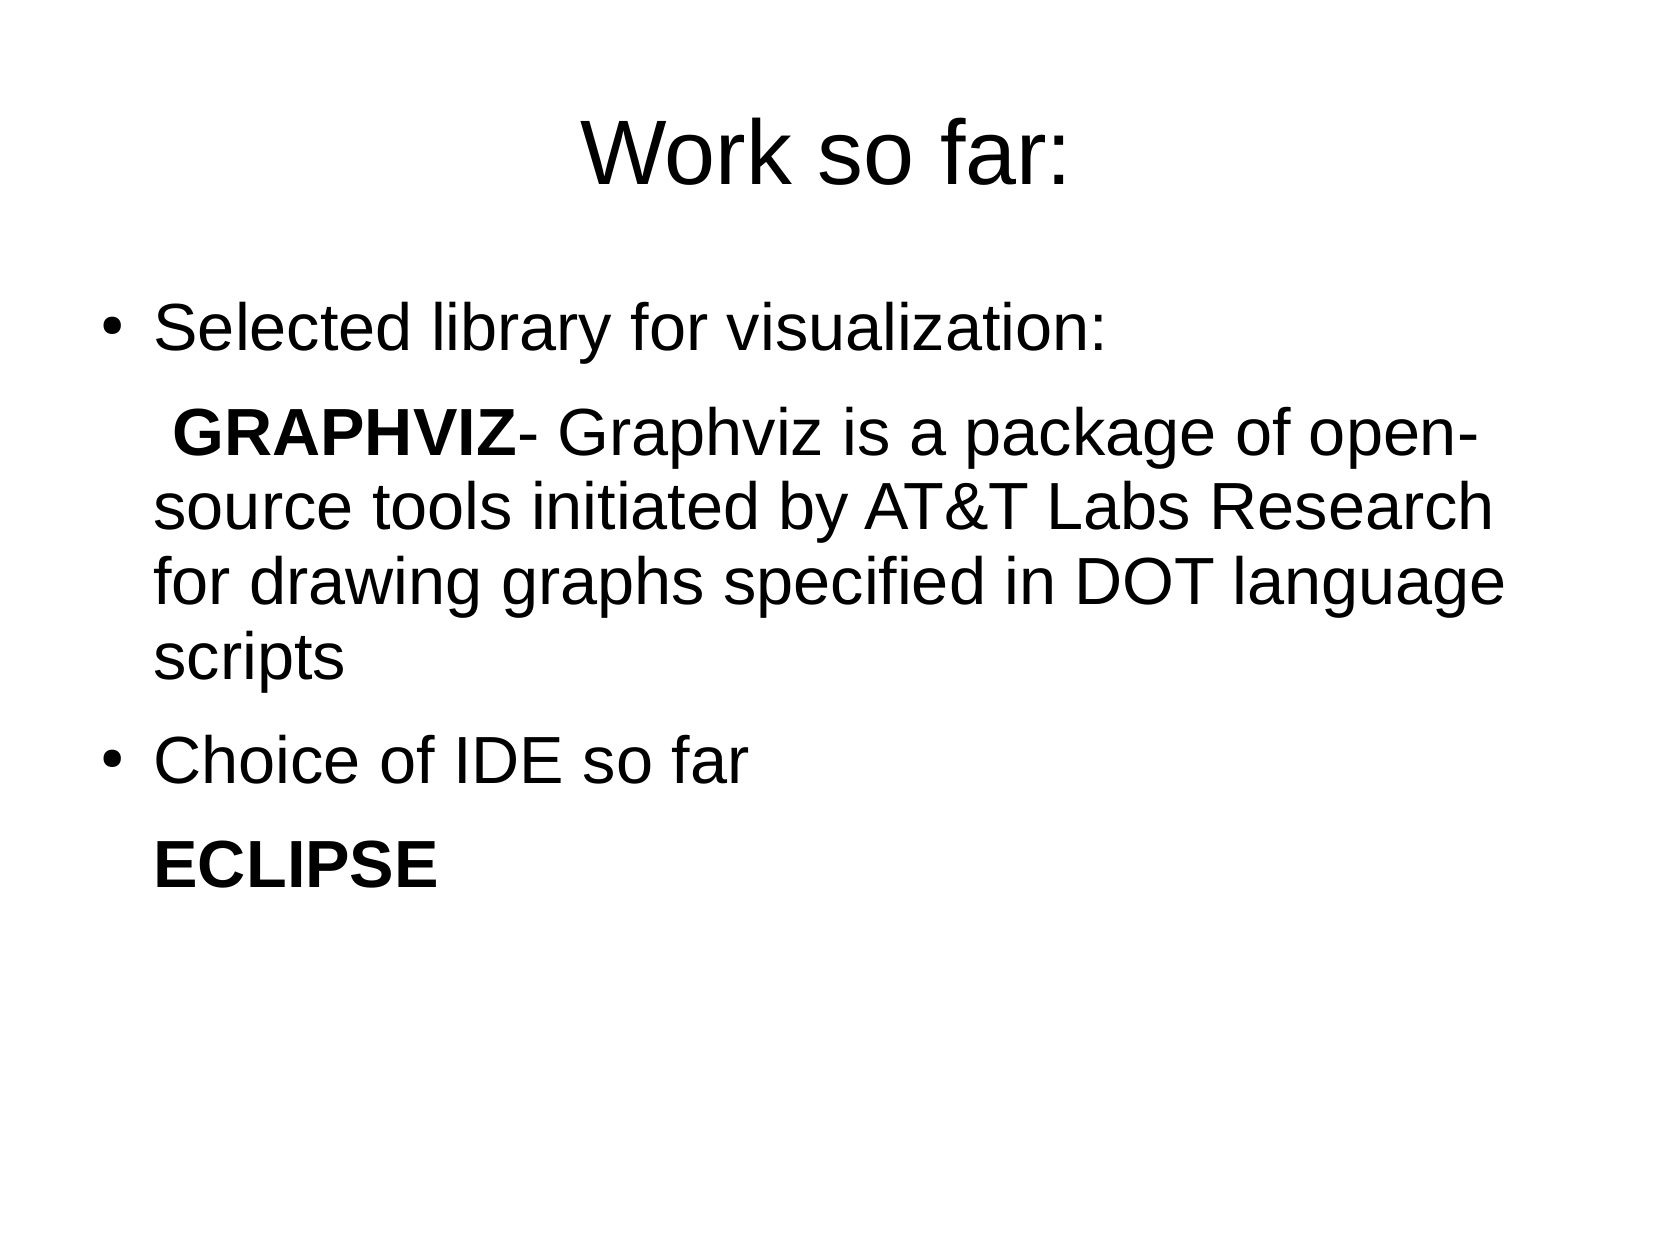

# Work so far:
Selected library for visualization:
 GRAPHVIZ- Graphviz is a package of open-source tools initiated by AT&T Labs Research for drawing graphs specified in DOT language scripts
Choice of IDE so far
ECLIPSE